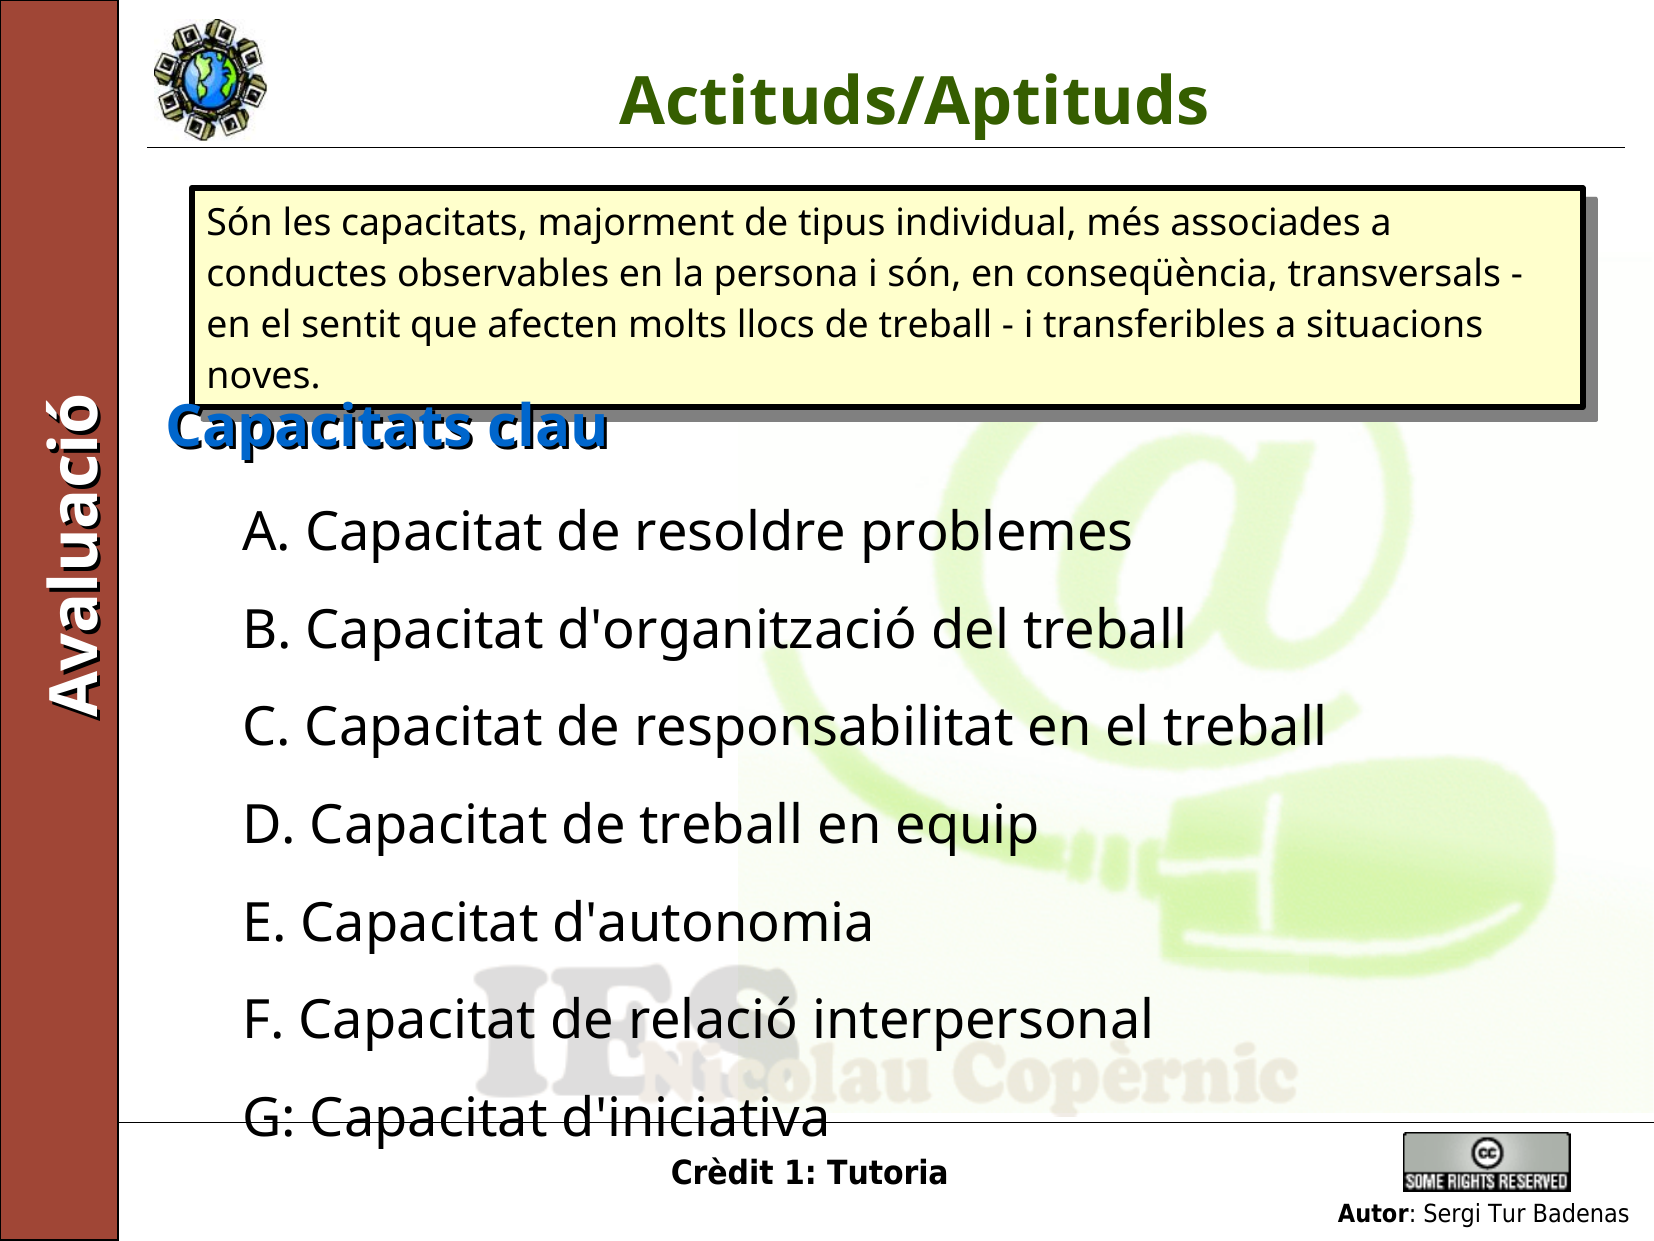

# Actituds/Aptituds
Són les capacitats, majorment de tipus individual, més associades a conductes observables en la persona i són, en conseqüència, transversals - en el sentit que afecten molts llocs de treball - i transferibles a situacions noves.
Capacitats clau
A. Capacitat de resoldre problemes
B. Capacitat d'organització del treball
C. Capacitat de responsabilitat en el treball
D. Capacitat de treball en equip
E. Capacitat d'autonomia
F. Capacitat de relació interpersonal
G: Capacitat d'iniciativa